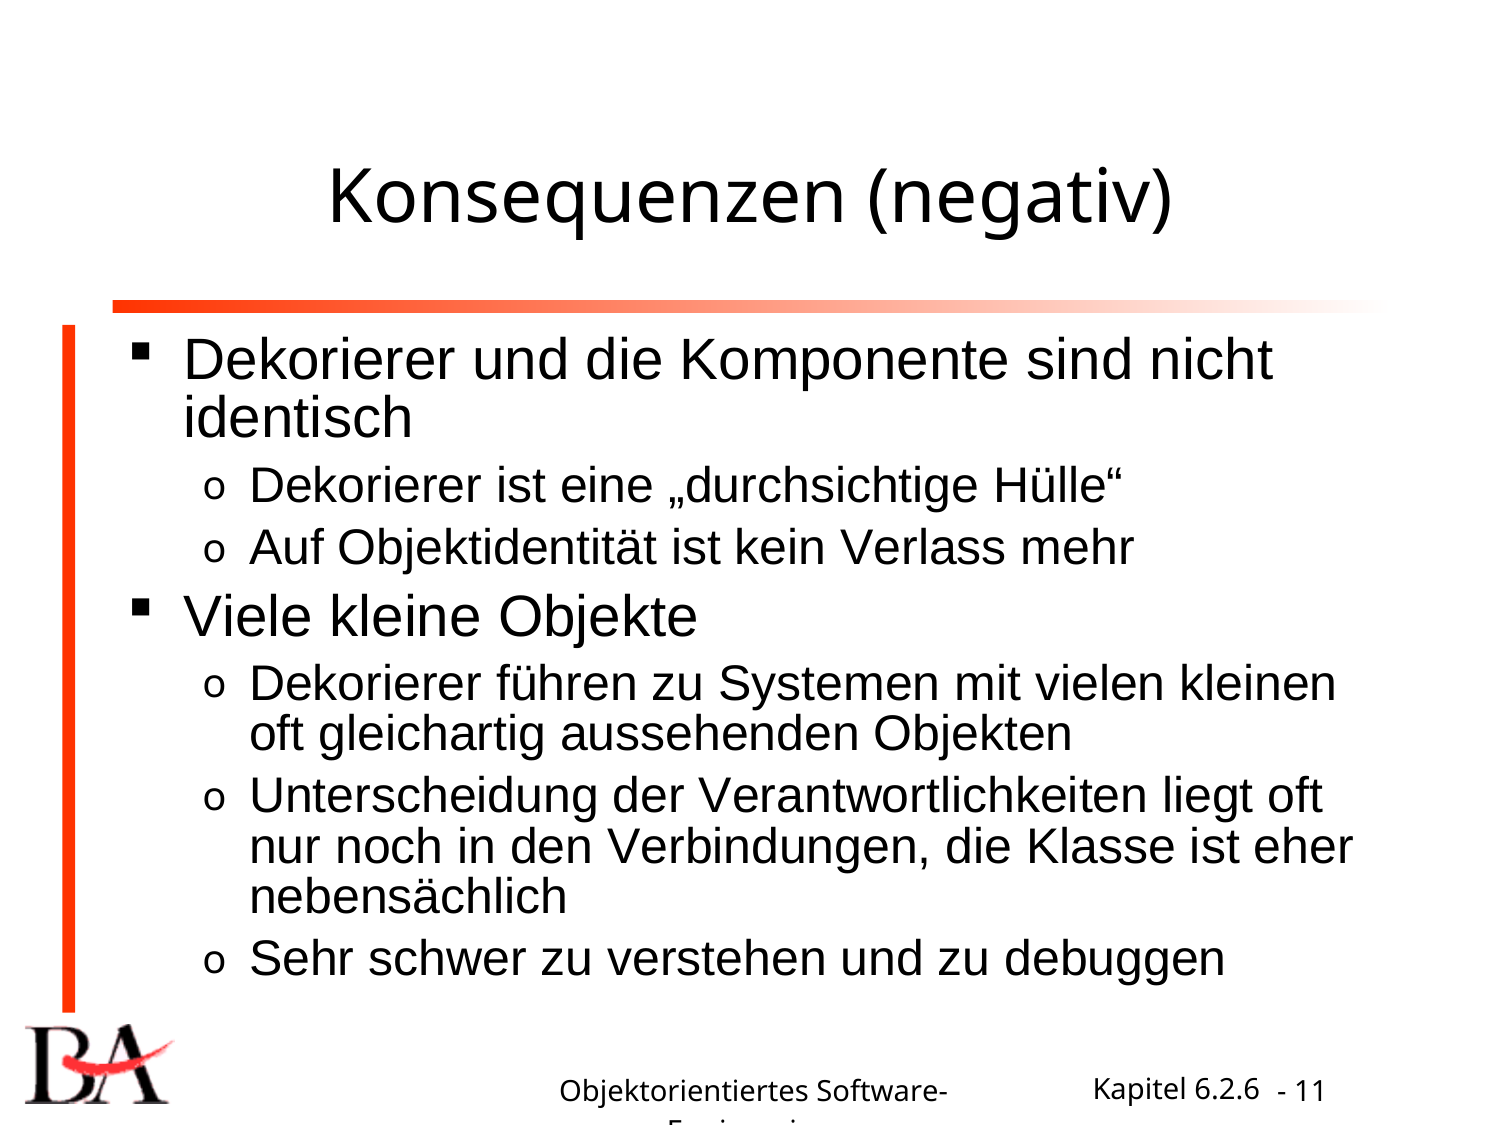

# Konsequenzen (negativ)
Dekorierer und die Komponente sind nicht identisch
Dekorierer ist eine „durchsichtige Hülle“
Auf Objektidentität ist kein Verlass mehr
Viele kleine Objekte
Dekorierer führen zu Systemen mit vielen kleinen oft gleichartig aussehenden Objekten
Unterscheidung der Verantwortlichkeiten liegt oft nur noch in den Verbindungen, die Klasse ist eher nebensächlich
Sehr schwer zu verstehen und zu debuggen
11